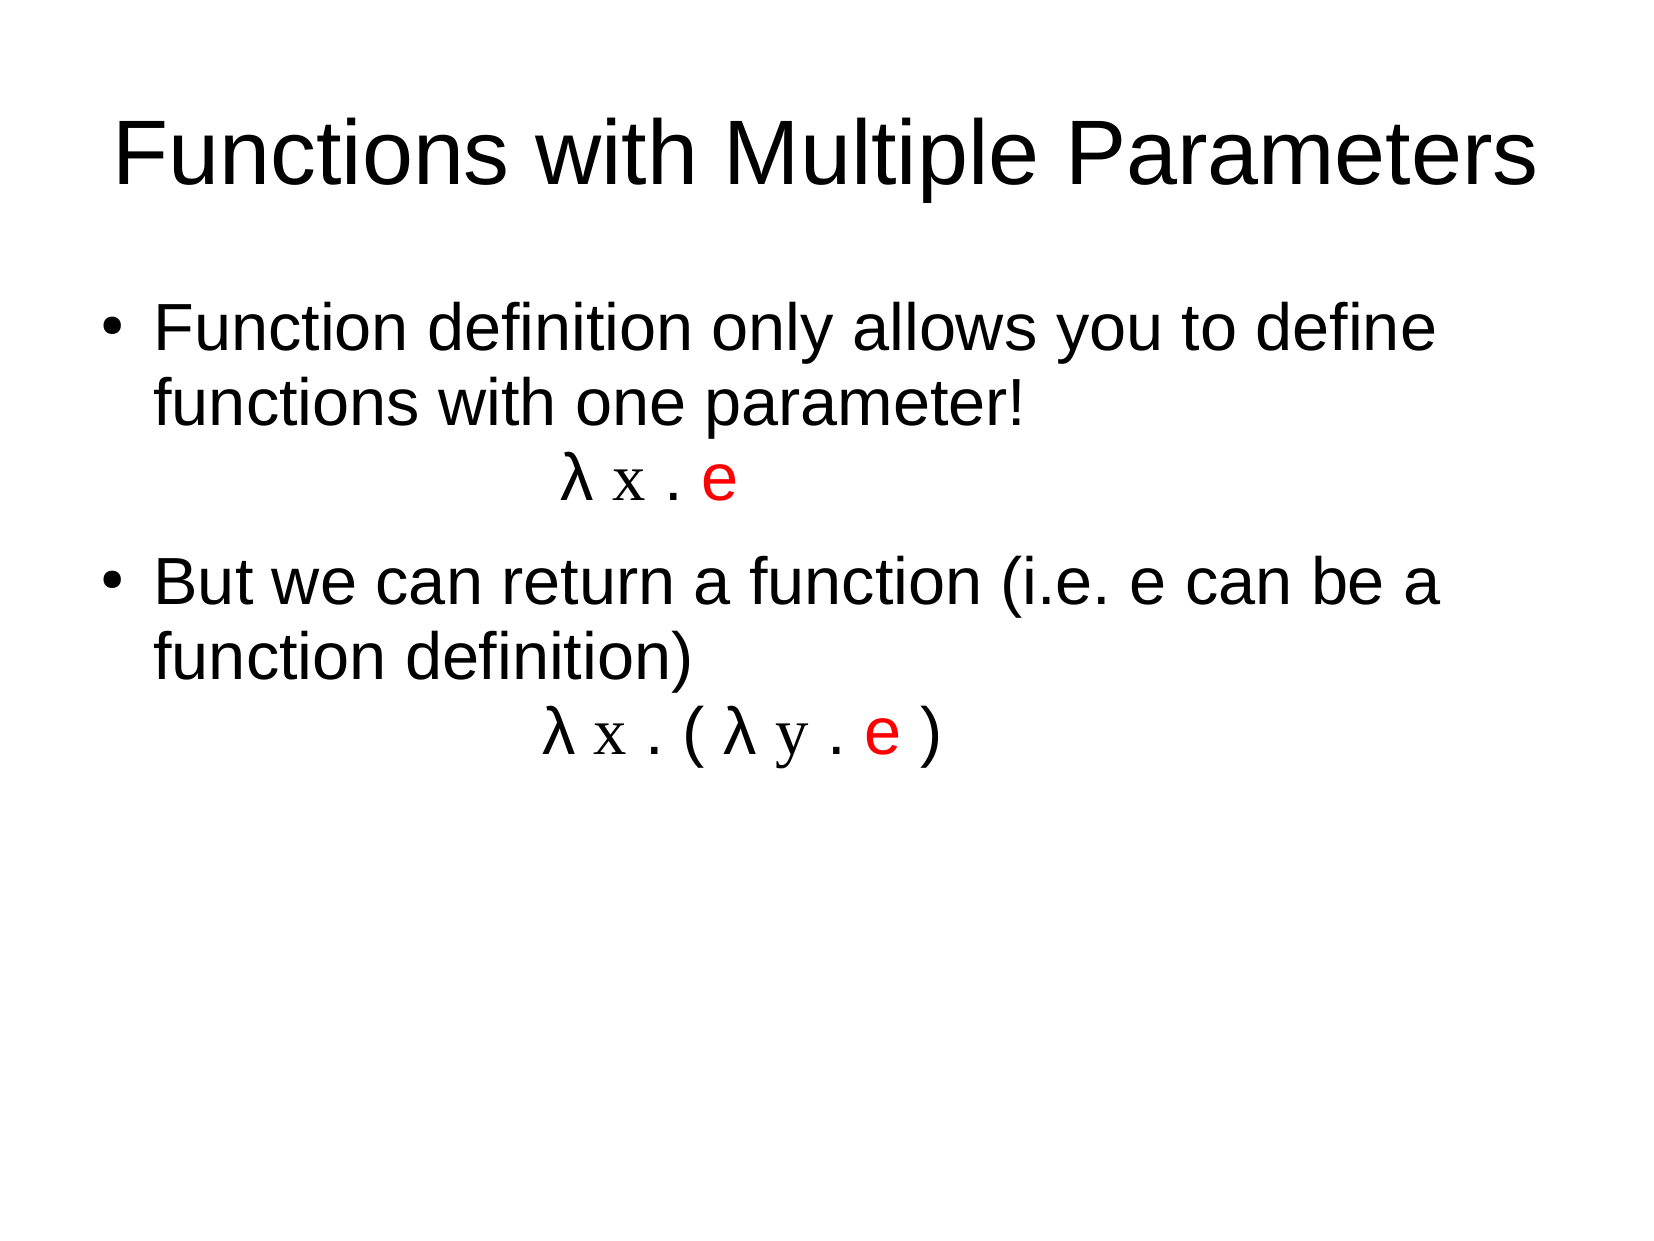

# Functions with Multiple Parameters
Function definition only allows you to define functions with one parameter!
 λ x . e
But we can return a function (i.e. e can be a function definition)
 λ x . ( λ y . e )